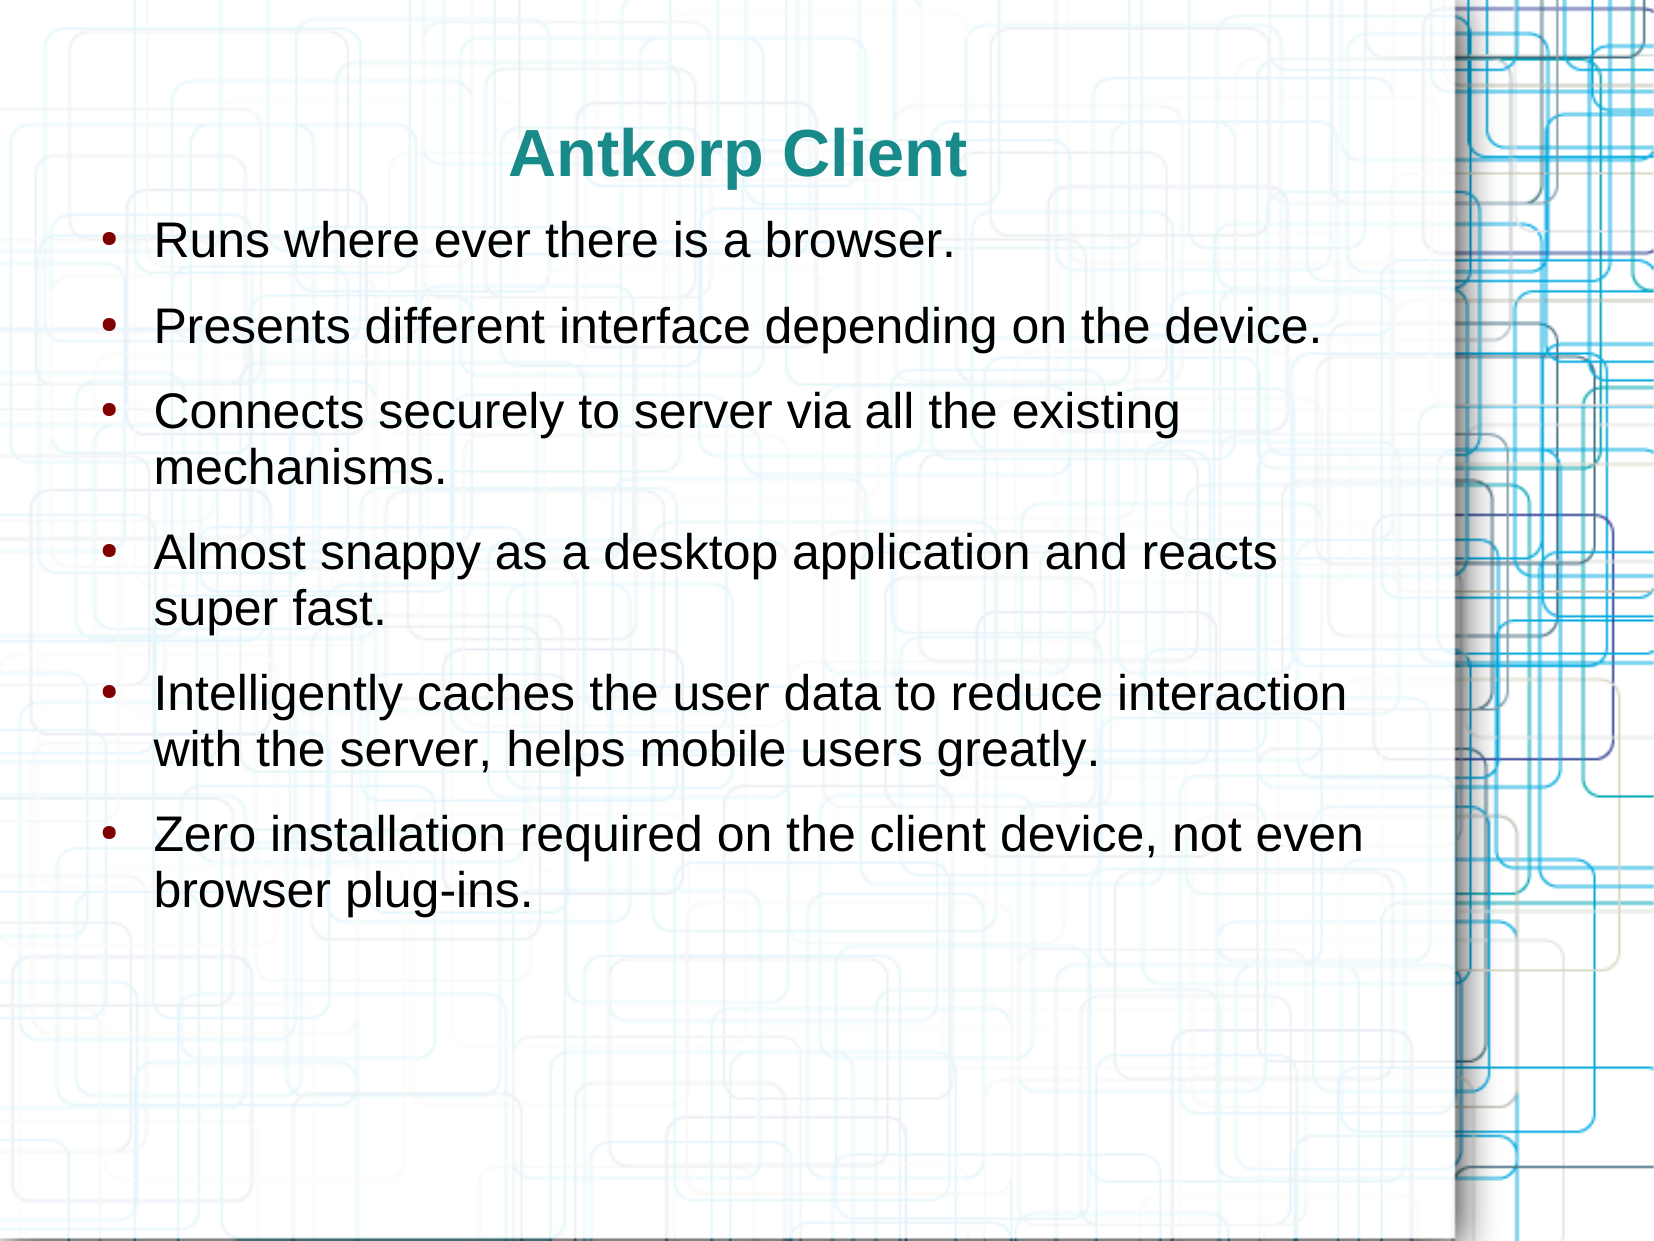

# Antkorp Client
Runs where ever there is a browser.
Presents different interface depending on the device.
Connects securely to server via all the existing mechanisms.
Almost snappy as a desktop application and reacts super fast.
Intelligently caches the user data to reduce interaction with the server, helps mobile users greatly.
Zero installation required on the client device, not even browser plug-ins.